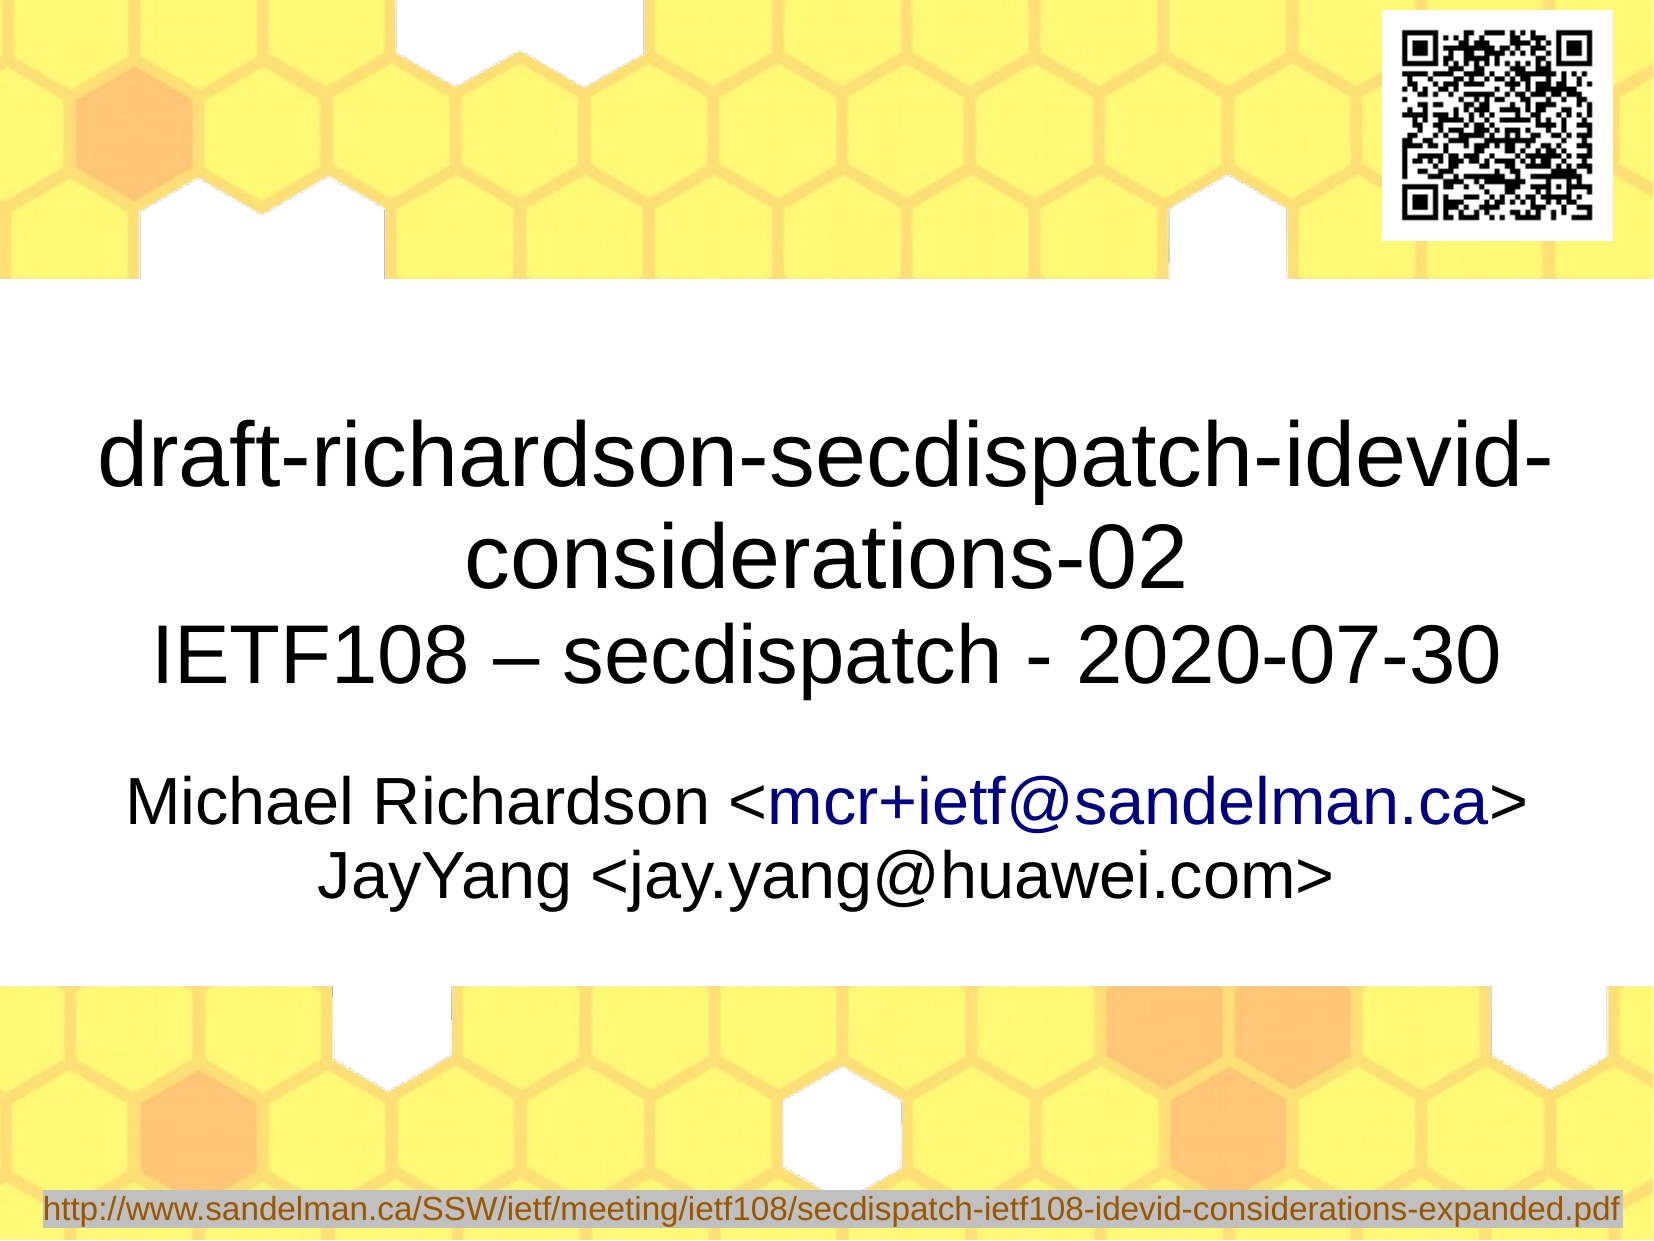

# draft-richardson-secdispatch-idevid-considerations-02 IETF108 – secdispatch - 2020-07-30
Michael Richardson <mcr+ietf@sandelman.ca>
JayYang <jay.yang@huawei.com>
http://www.sandelman.ca/SSW/ietf/meeting/ietf108/secdispatch-ietf108-idevid-considerations-expanded.pdf